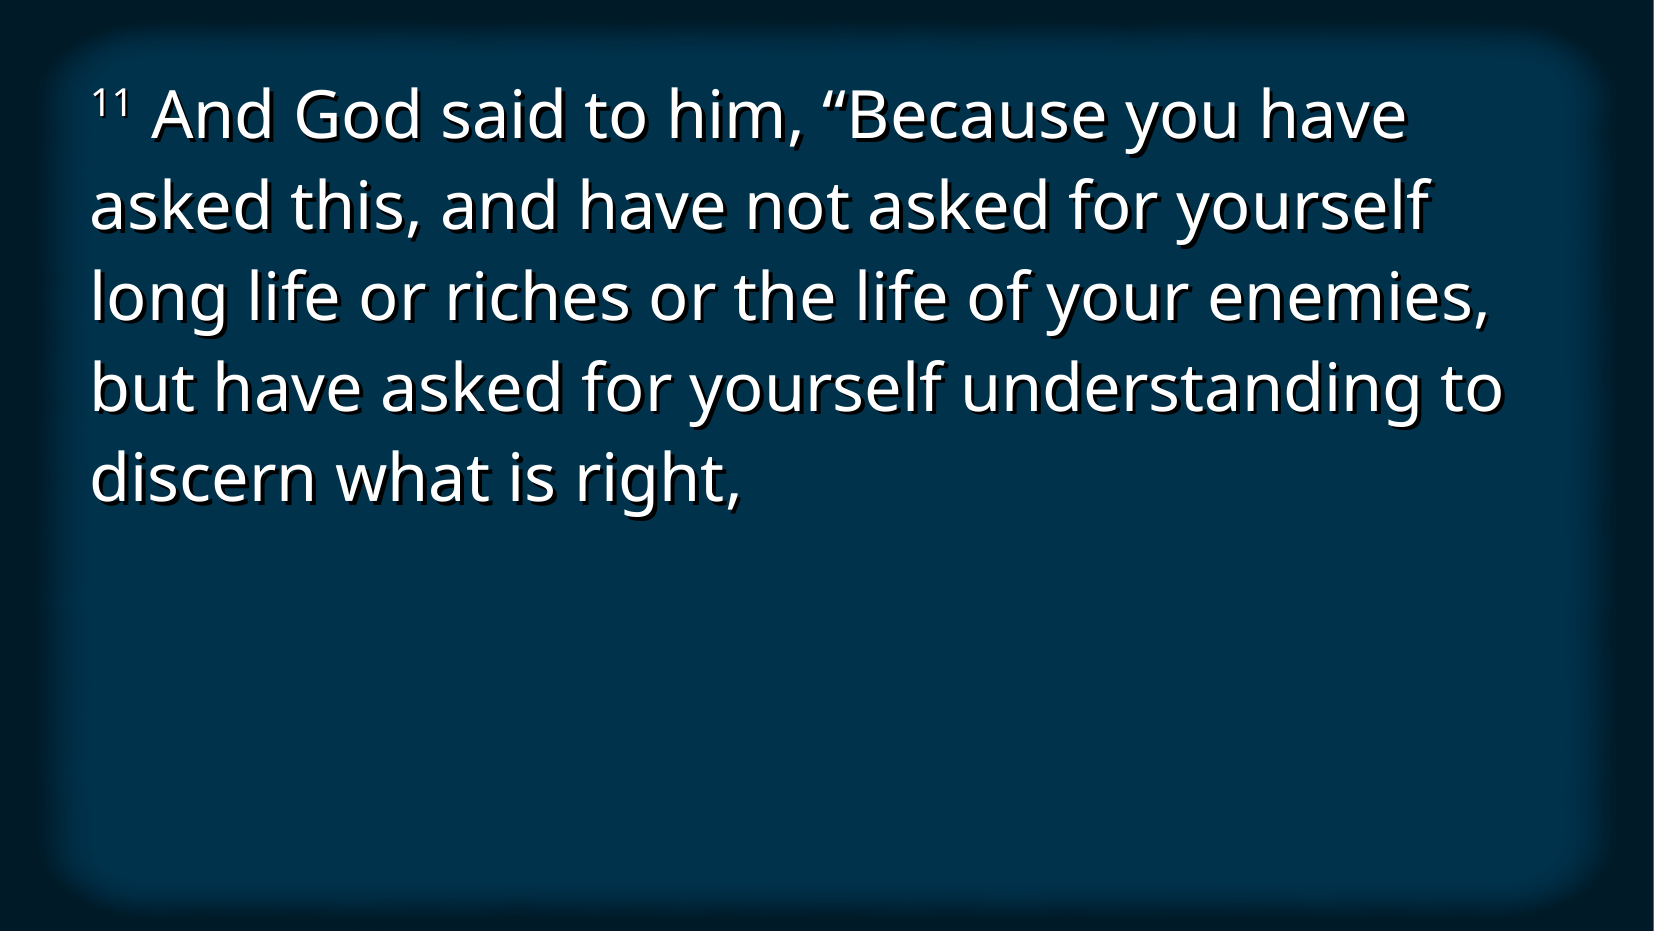

11 And God said to him, “Because you have asked this, and have not asked for yourself long life or riches or the life of your enemies, but have asked for yourself understanding to discern what is right,